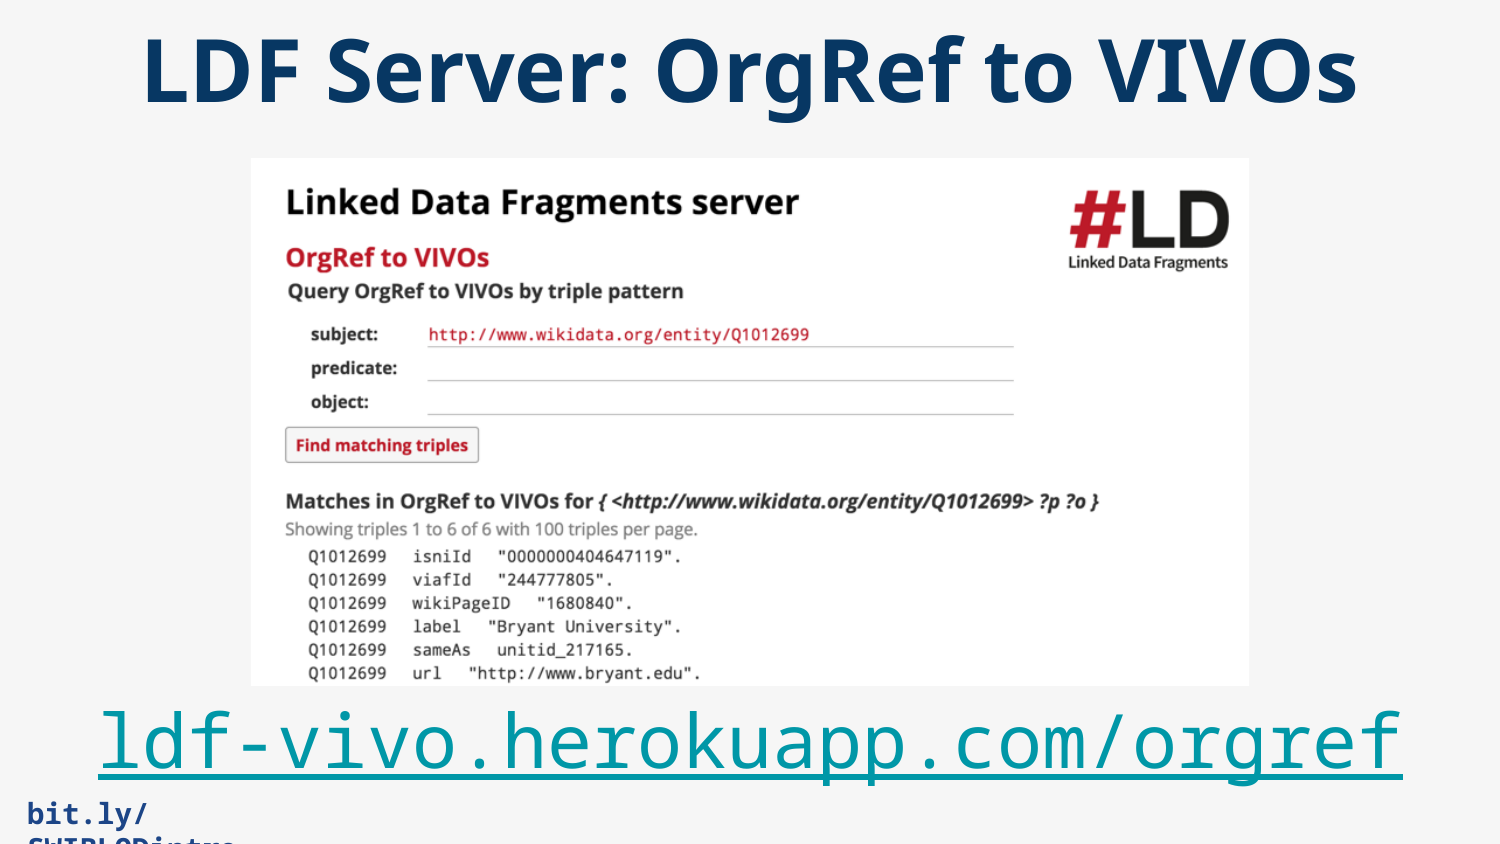

# LDF Server: OrgRef to VIVOs
ldf-vivo.herokuapp.com/orgref